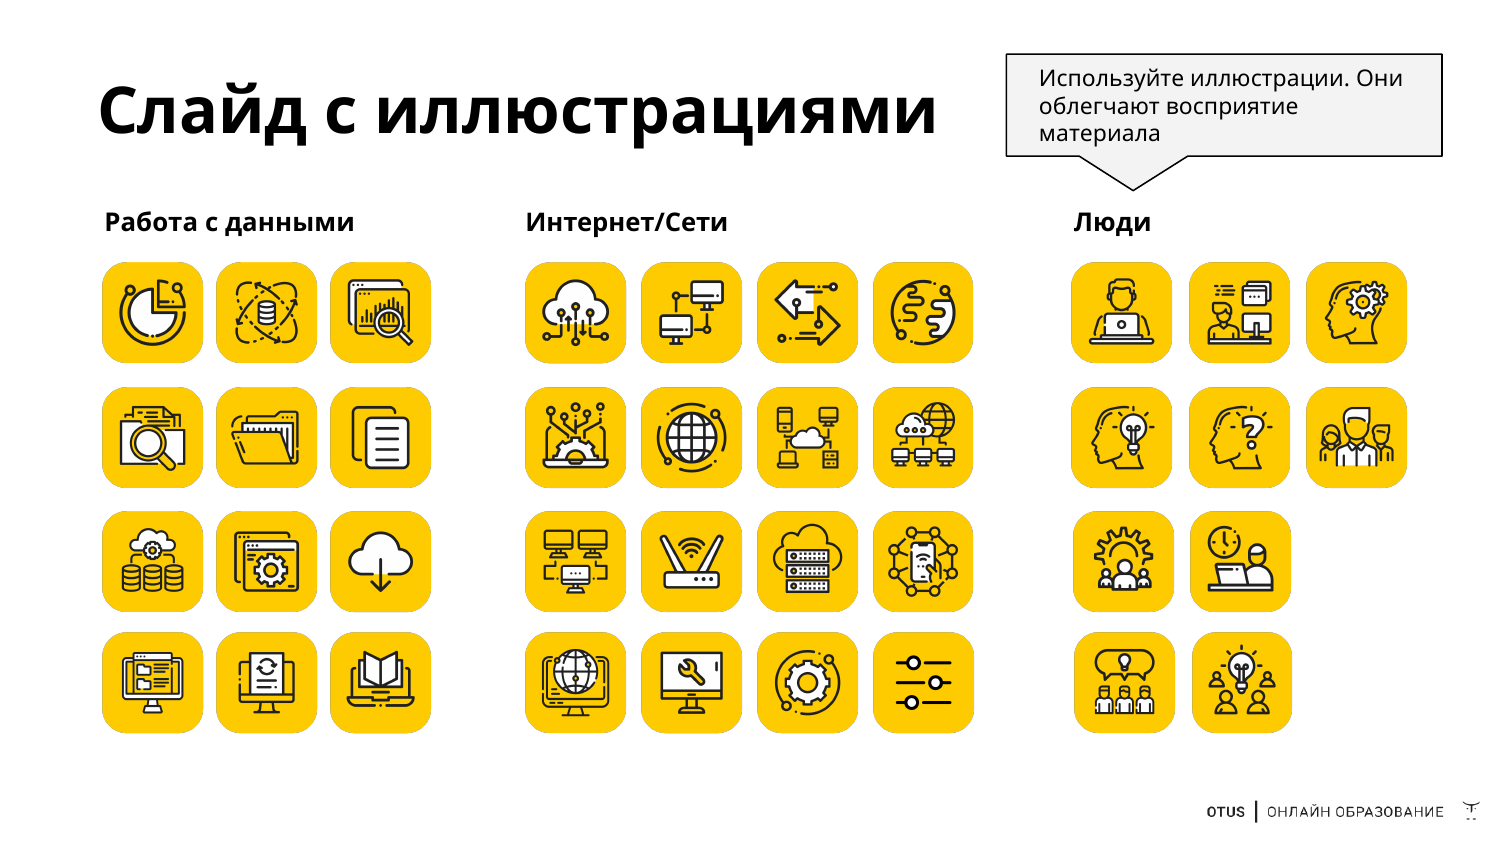

# Слайд с иллюстрациями
Используйте иллюстрации. Они облегчают восприятие материала
Работа с данными
Интернет/Сети
Люди